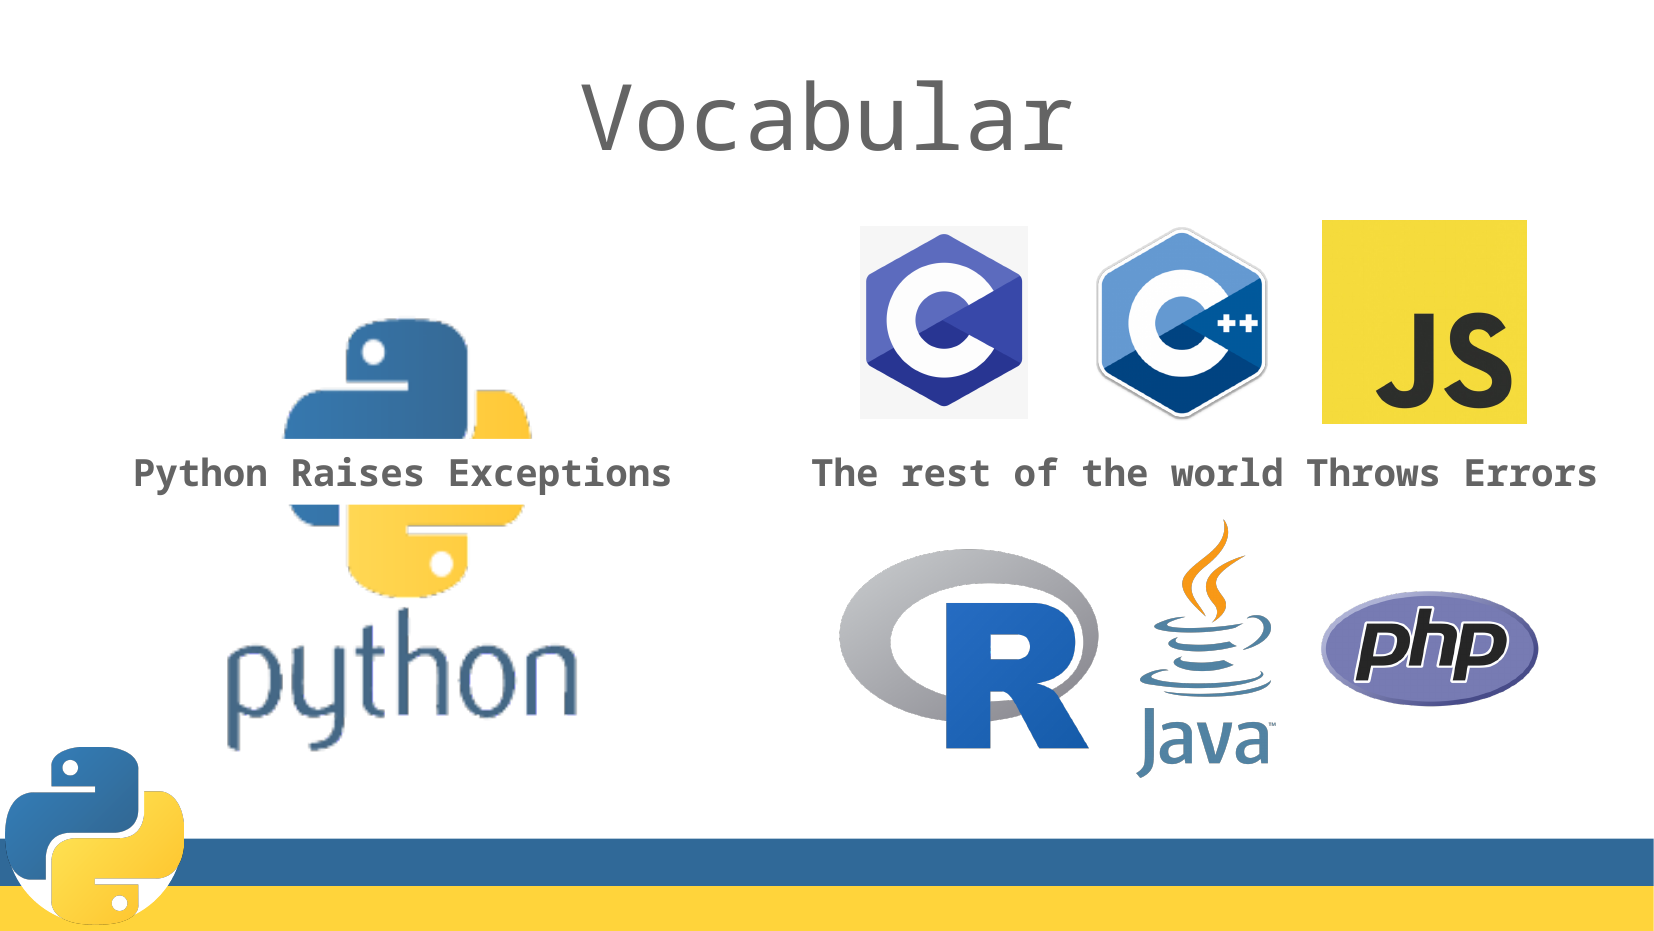

# Vocabular
Python Raises Exceptions
The rest of the world Throws Errors